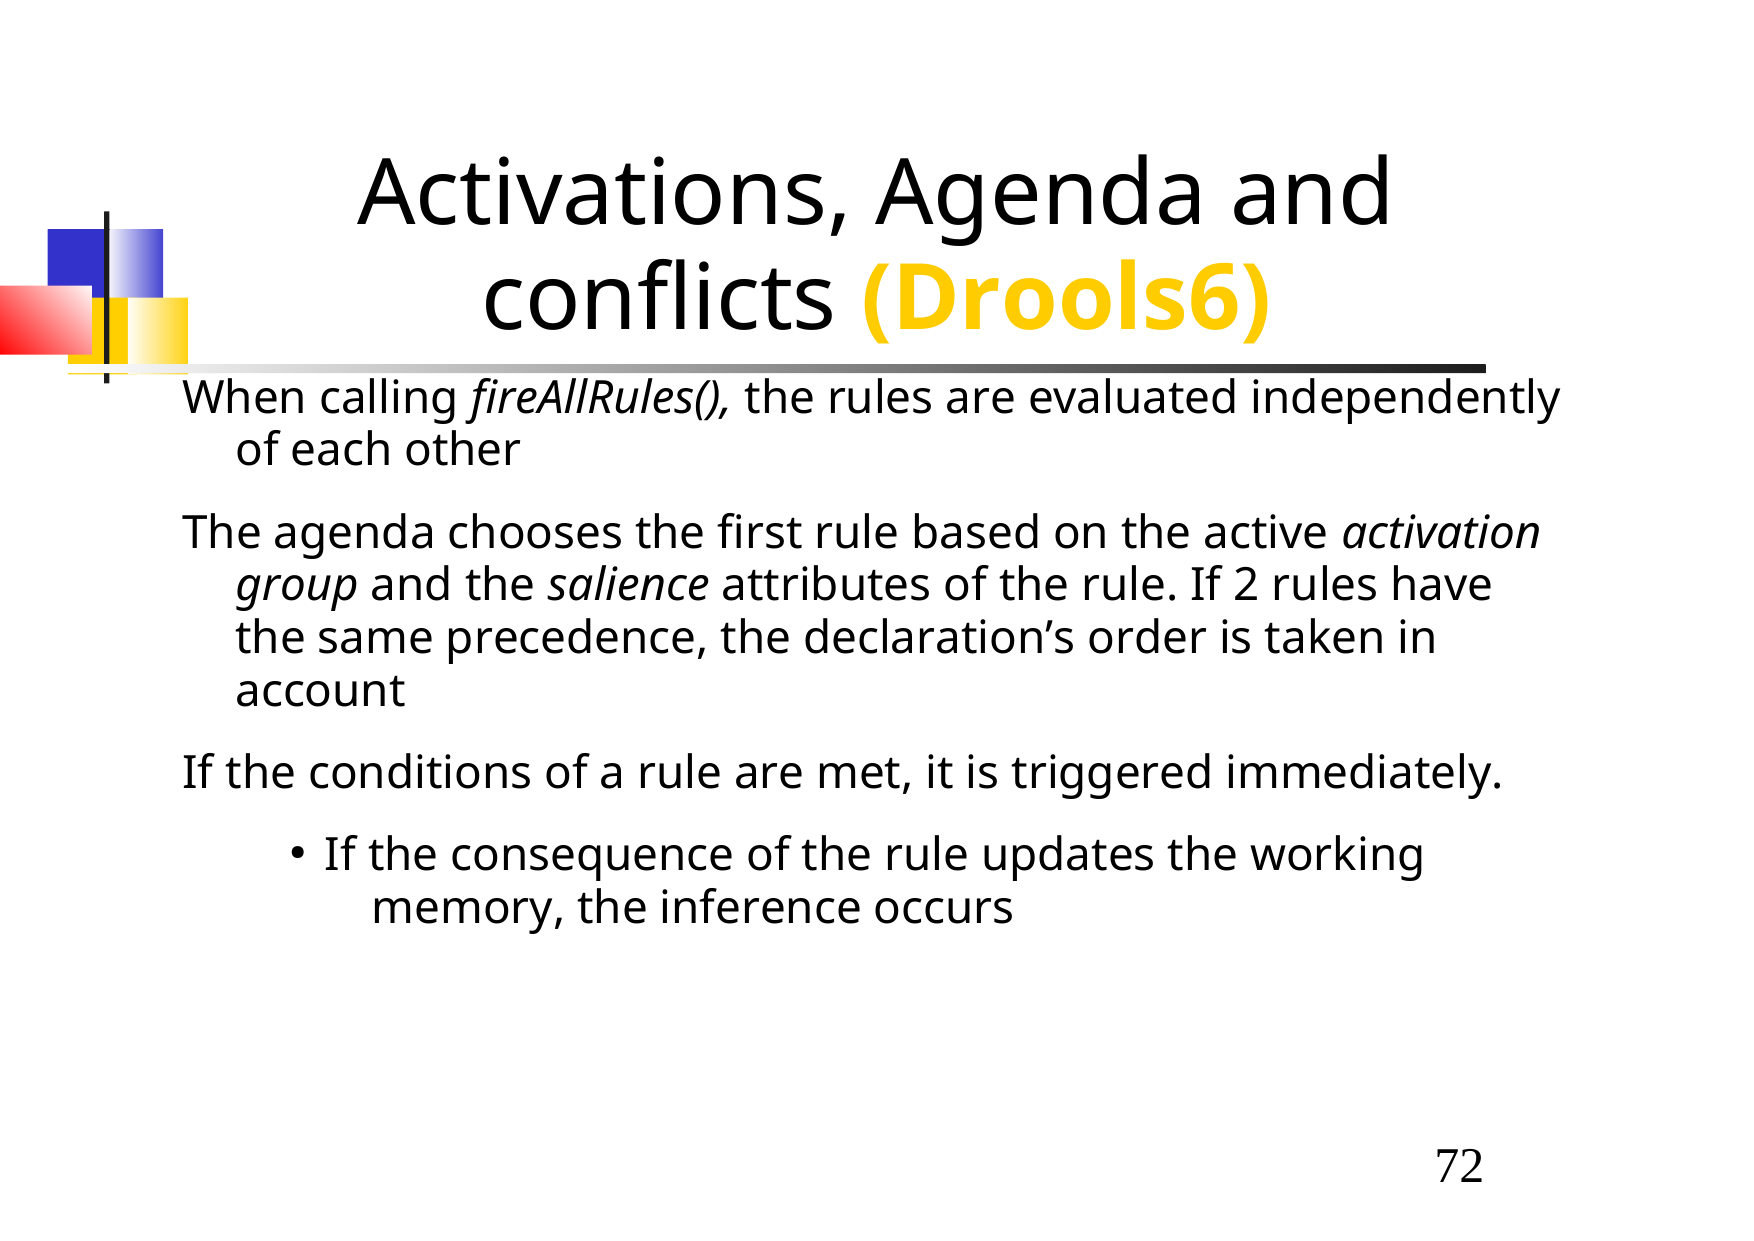

# Activations, Agenda and conflicts (Drools6)
When calling fireAllRules(), the rules are evaluated independently of each other
The agenda chooses the first rule based on the active activation group and the salience attributes of the rule. If 2 rules have the same precedence, the declaration’s order is taken in account
If the conditions of a rule are met, it is triggered immediately.
If the consequence of the rule updates the working memory, the inference occurs